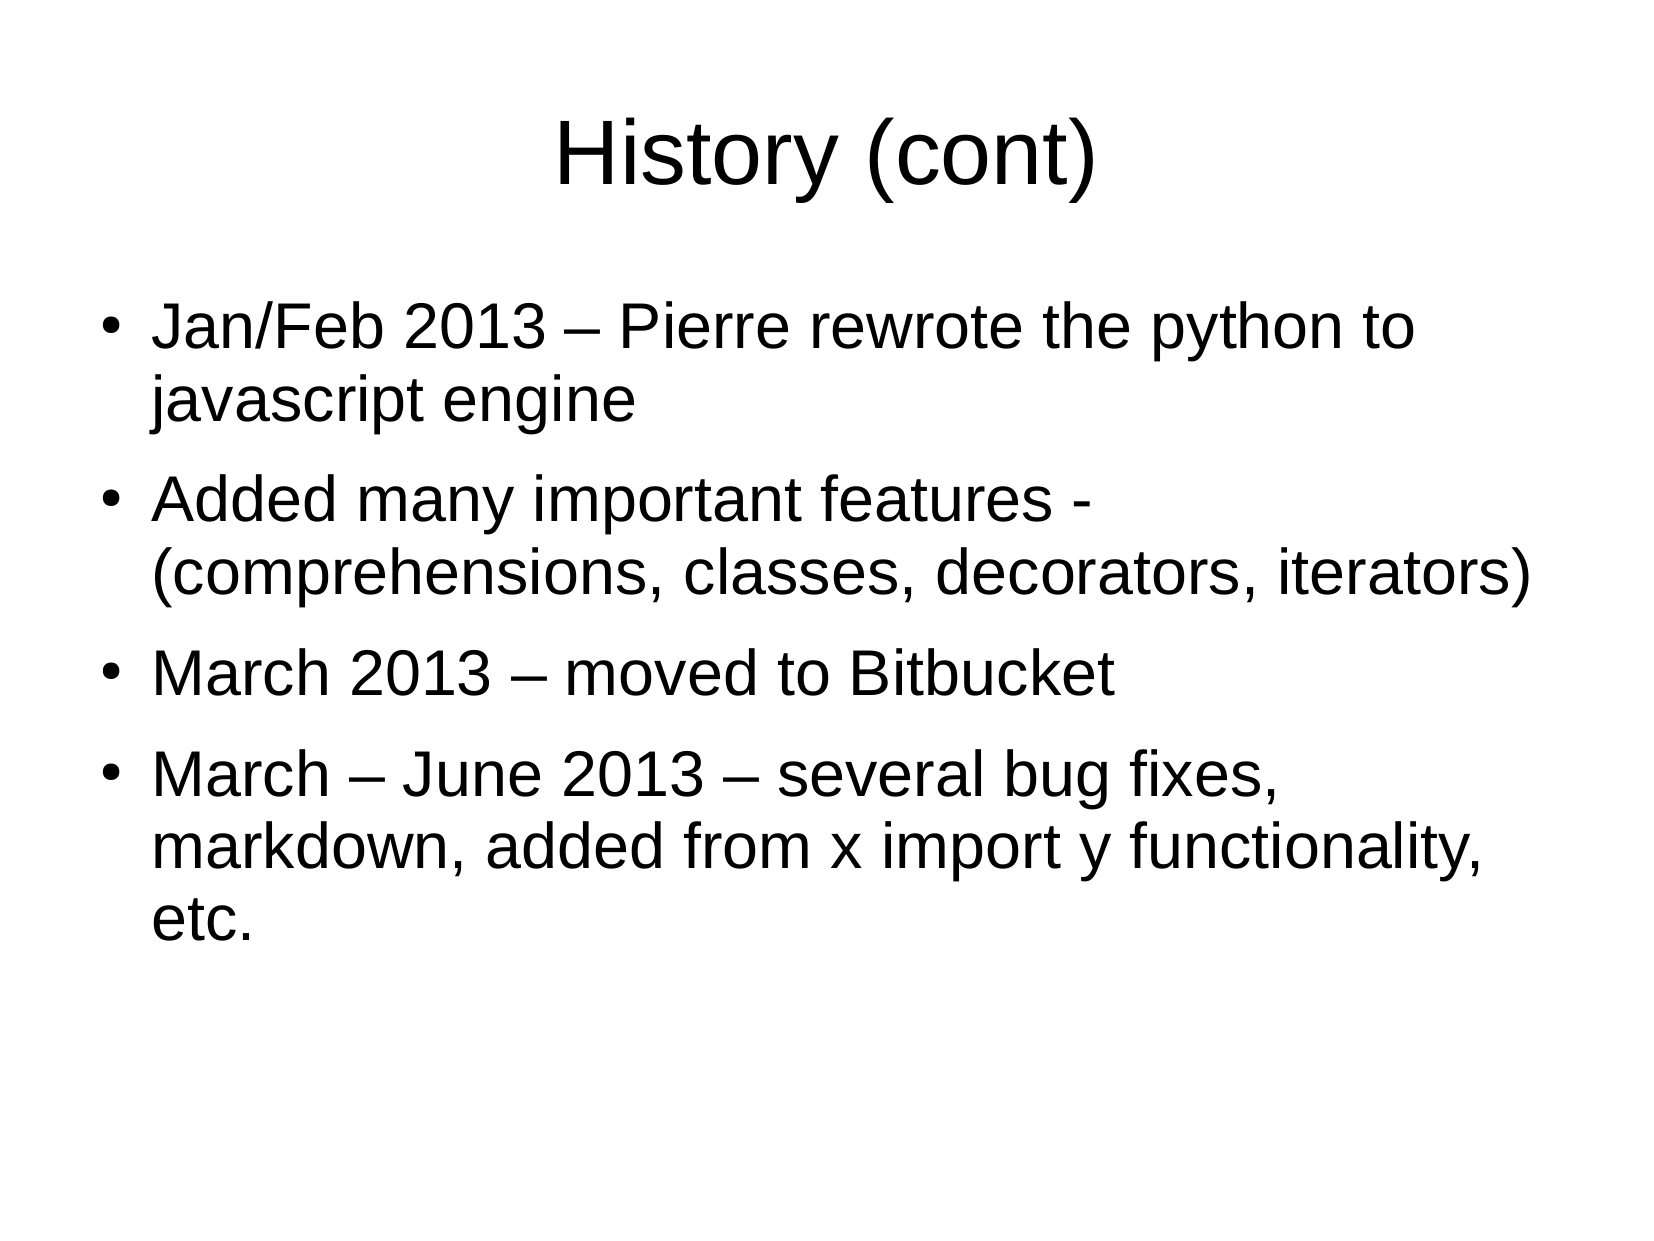

# History (cont)
Jan/Feb 2013 – Pierre rewrote the python to javascript engine
Added many important features - (comprehensions, classes, decorators, iterators)
March 2013 – moved to Bitbucket
March – June 2013 – several bug fixes, markdown, added from x import y functionality, etc.